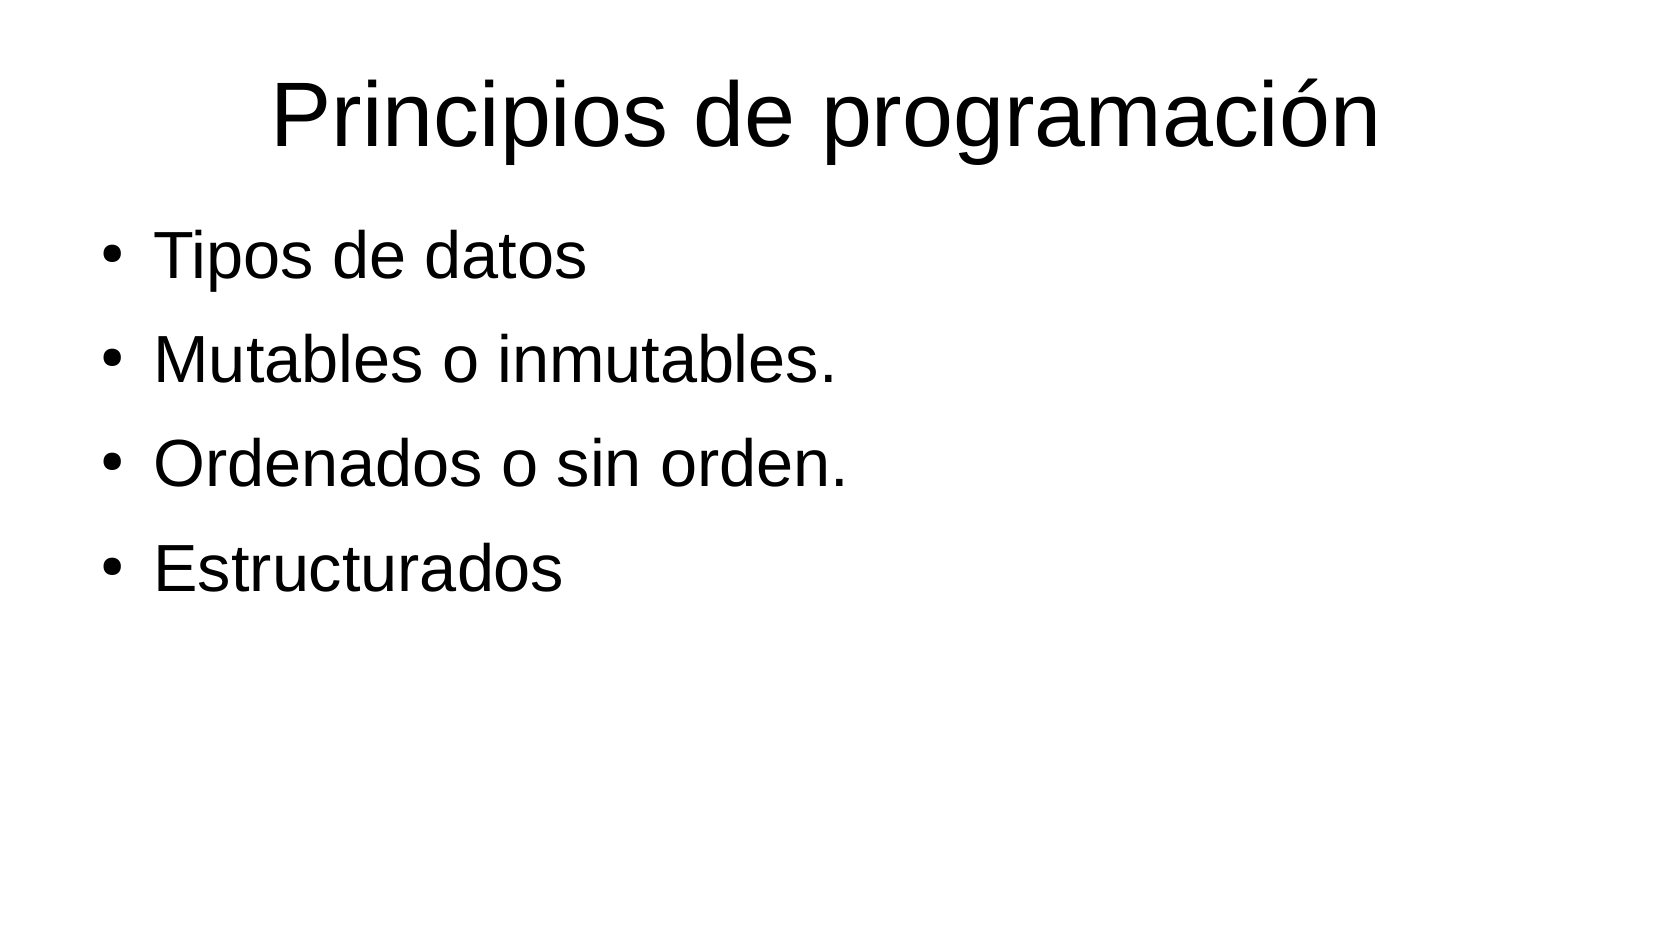

# Principios de programación
Tipos de datos
Mutables o inmutables.
Ordenados o sin orden.
Estructurados